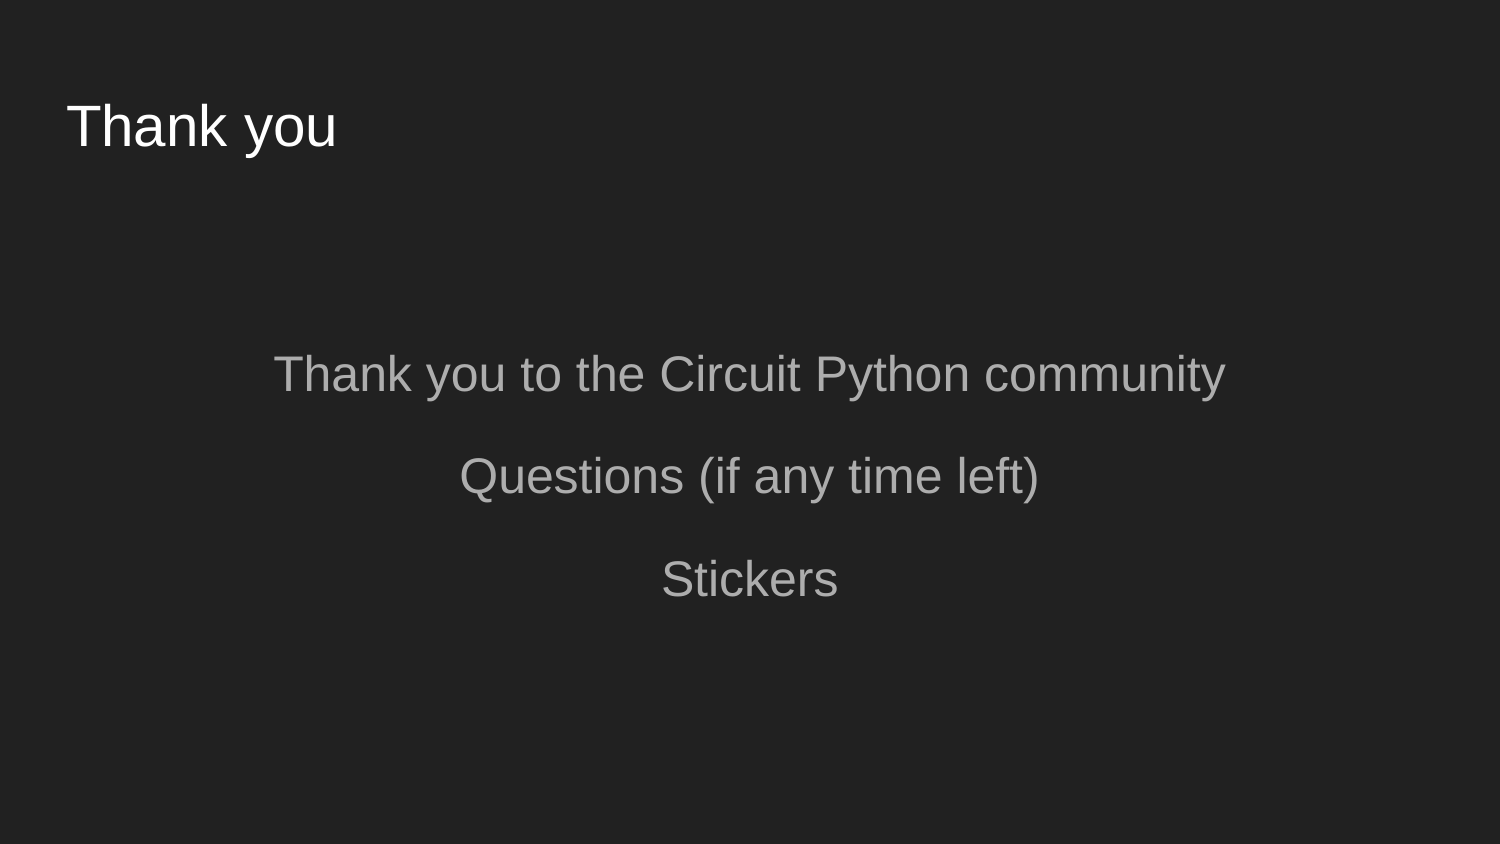

# Thank you
Thank you to the Circuit Python community
Questions (if any time left)
Stickers